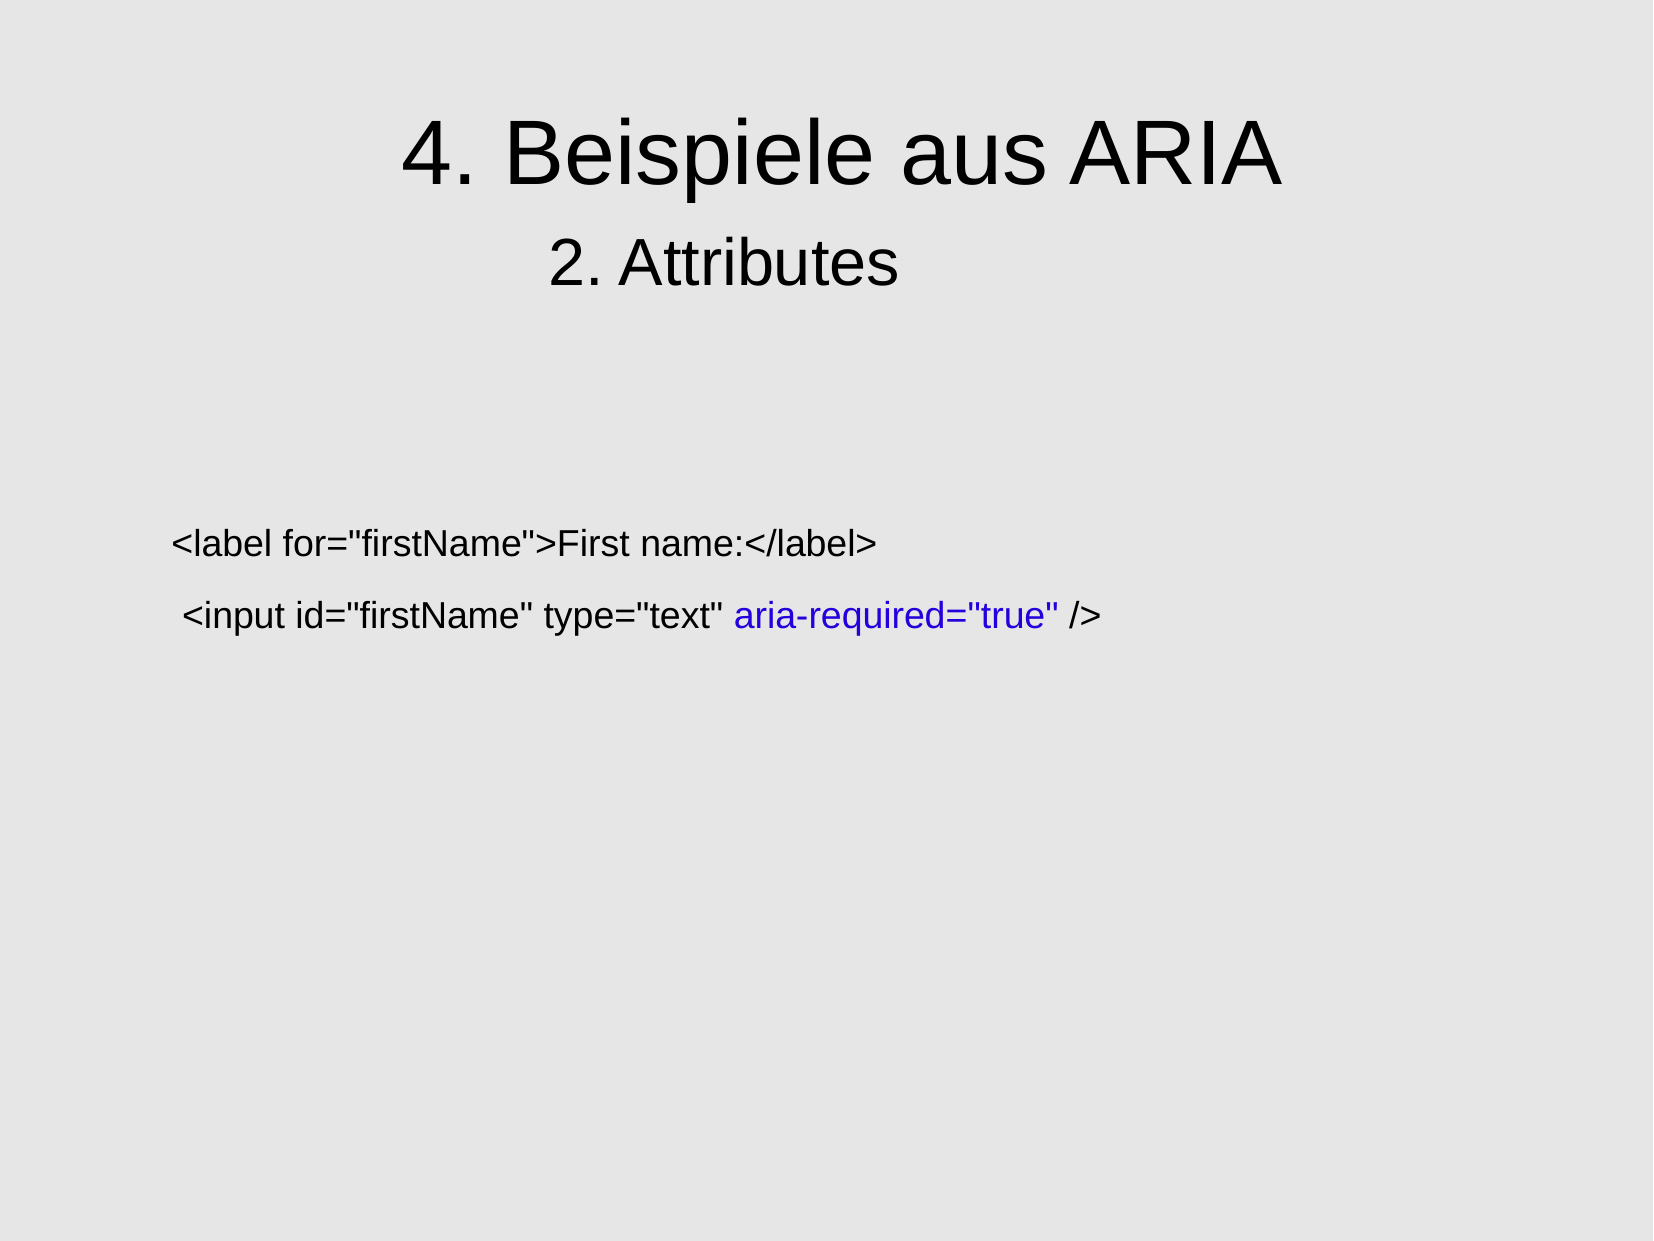

# 4. Beispiele aus ARIA
2. Attributes
 <label for="firstName">First name:</label>
 <input id="firstName" type="text" aria-required="true" />